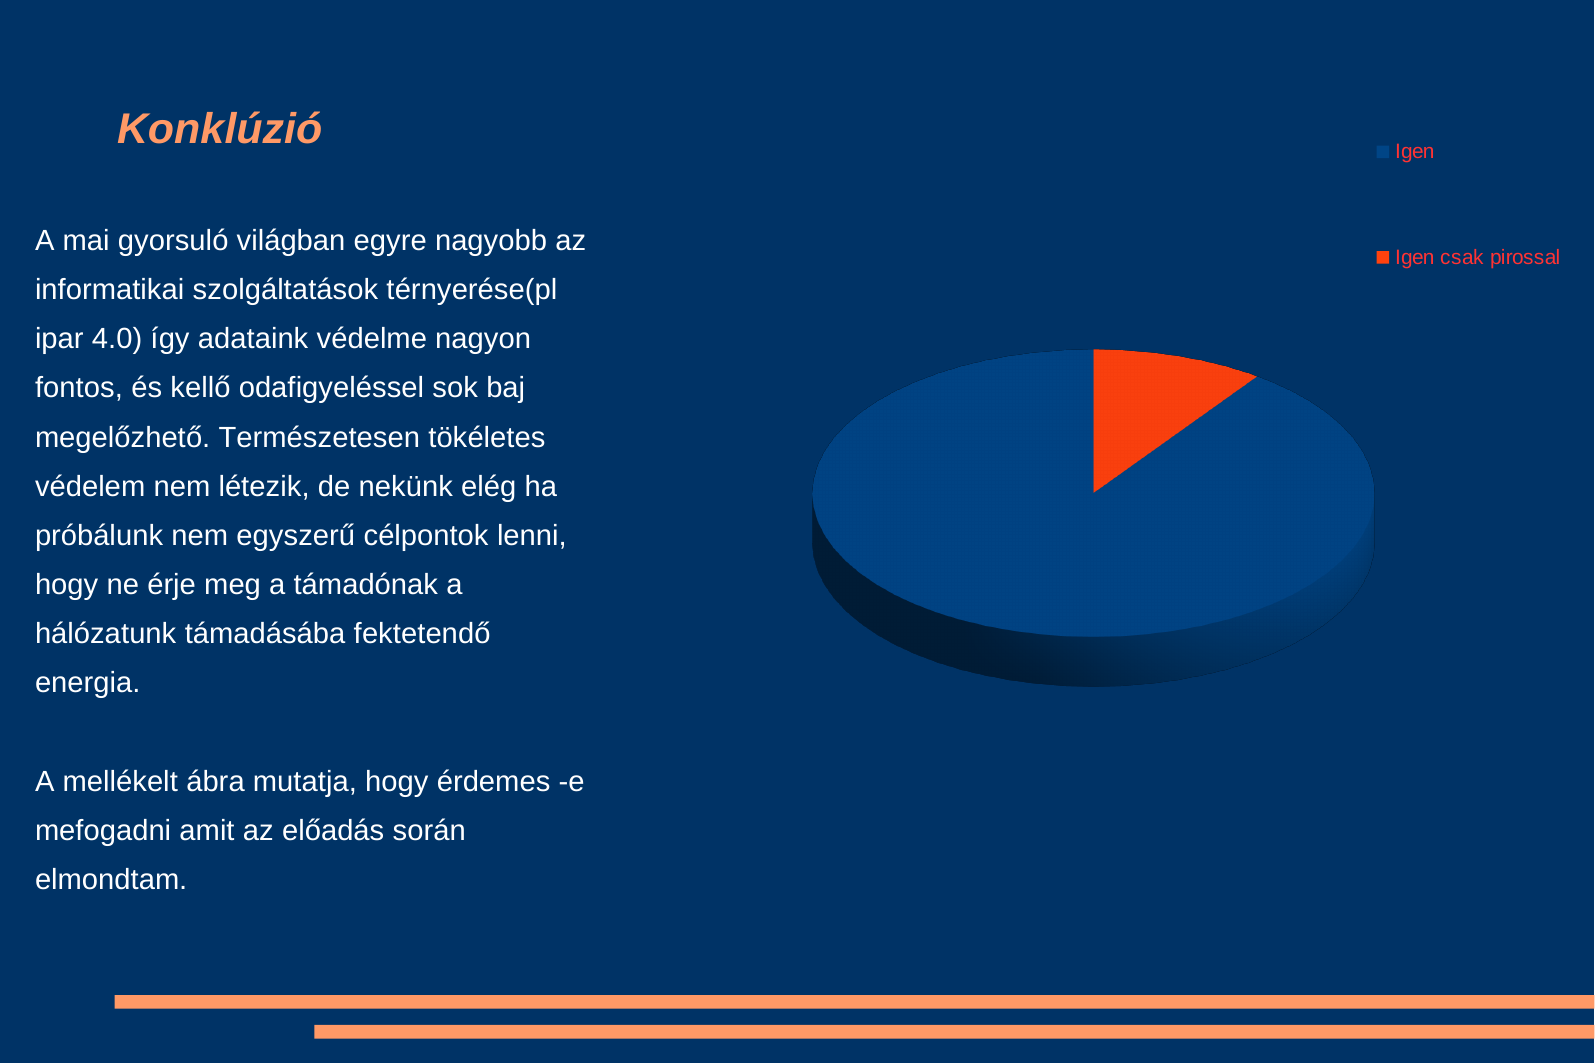

# Konklúzió
[unsupported chart]
A mai gyorsuló világban egyre nagyobb az informatikai szolgáltatások térnyerése(pl ipar 4.0) így adataink védelme nagyon fontos, és kellő odafigyeléssel sok baj megelőzhető. Természetesen tökéletes védelem nem létezik, de nekünk elég ha próbálunk nem egyszerű célpontok lenni, hogy ne érje meg a támadónak a hálózatunk támadásába fektetendő energia.
A mellékelt ábra mutatja, hogy érdemes -e mefogadni amit az előadás során elmondtam.